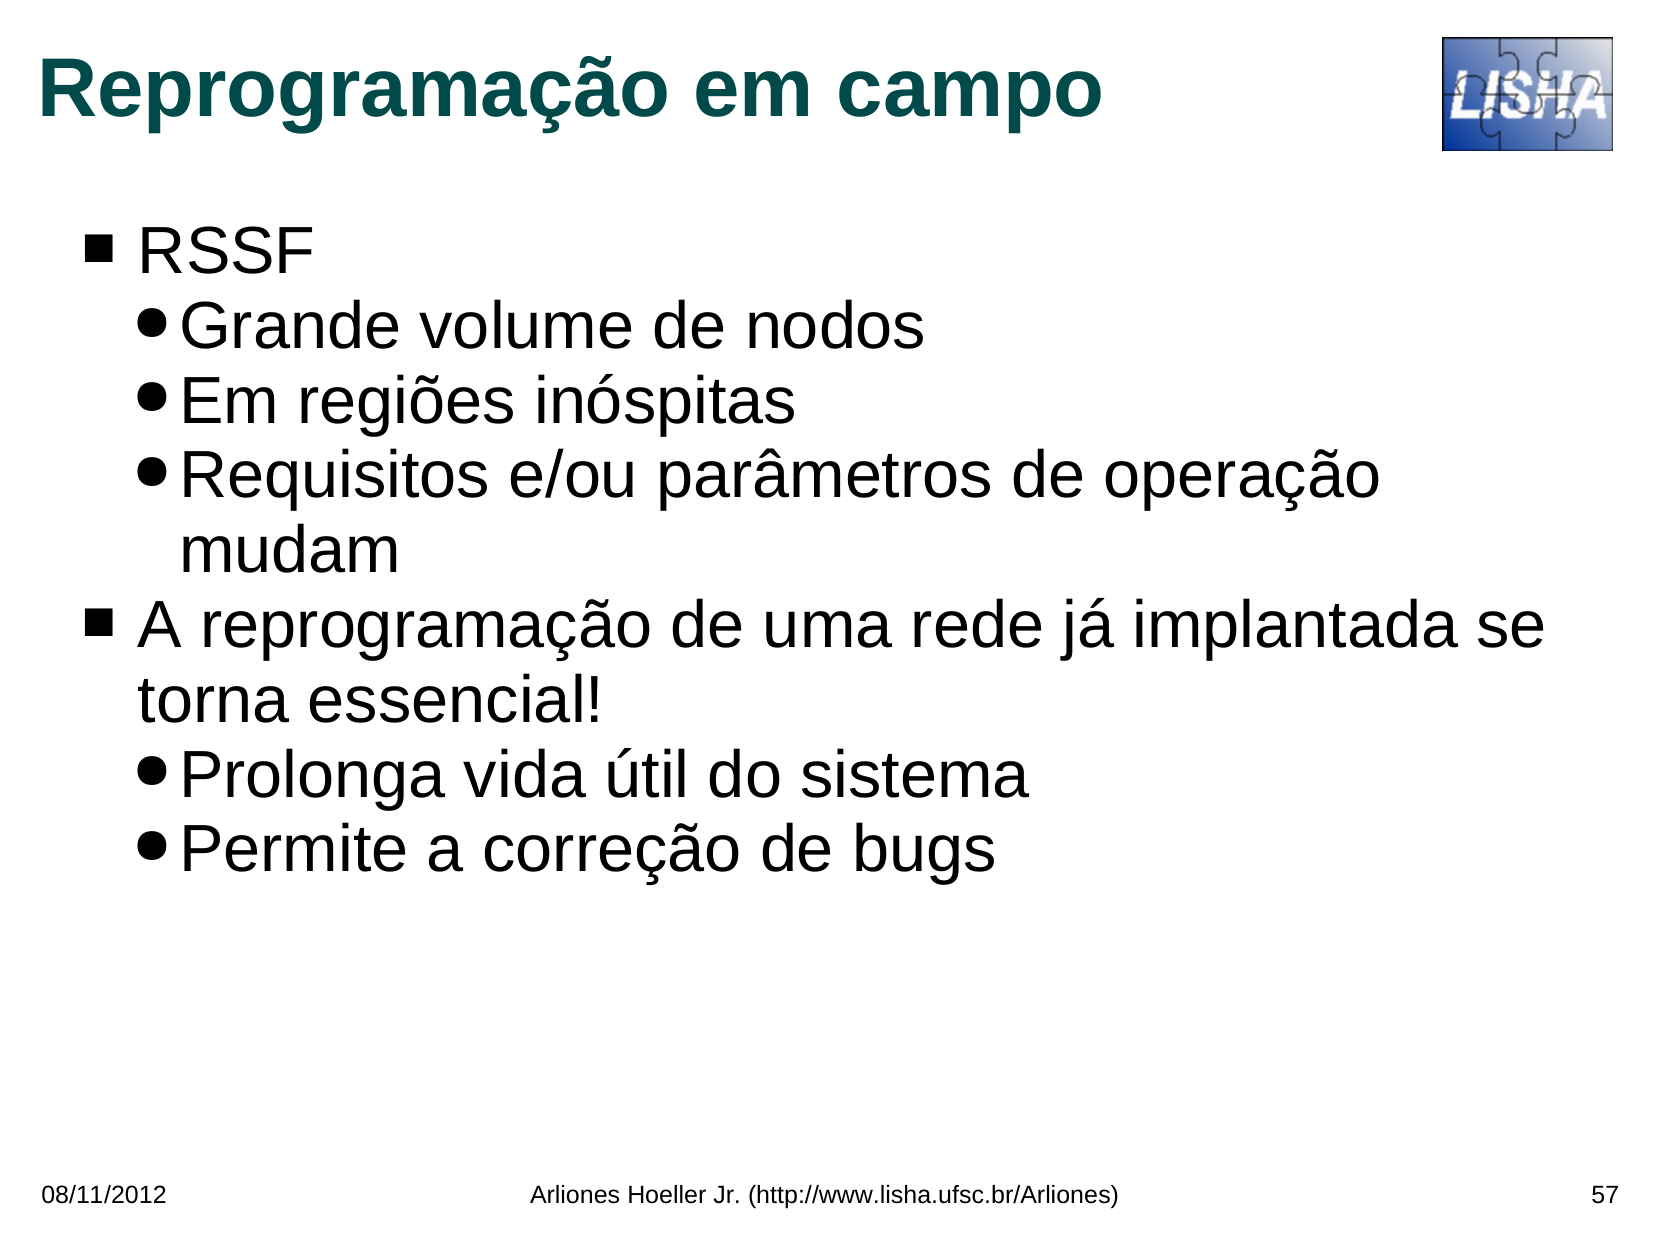

# Reprogramação em campo
RSSF
Grande volume de nodos
Em regiões inóspitas
Requisitos e/ou parâmetros de operação mudam
A reprogramação de uma rede já implantada se torna essencial!
Prolonga vida útil do sistema
Permite a correção de bugs